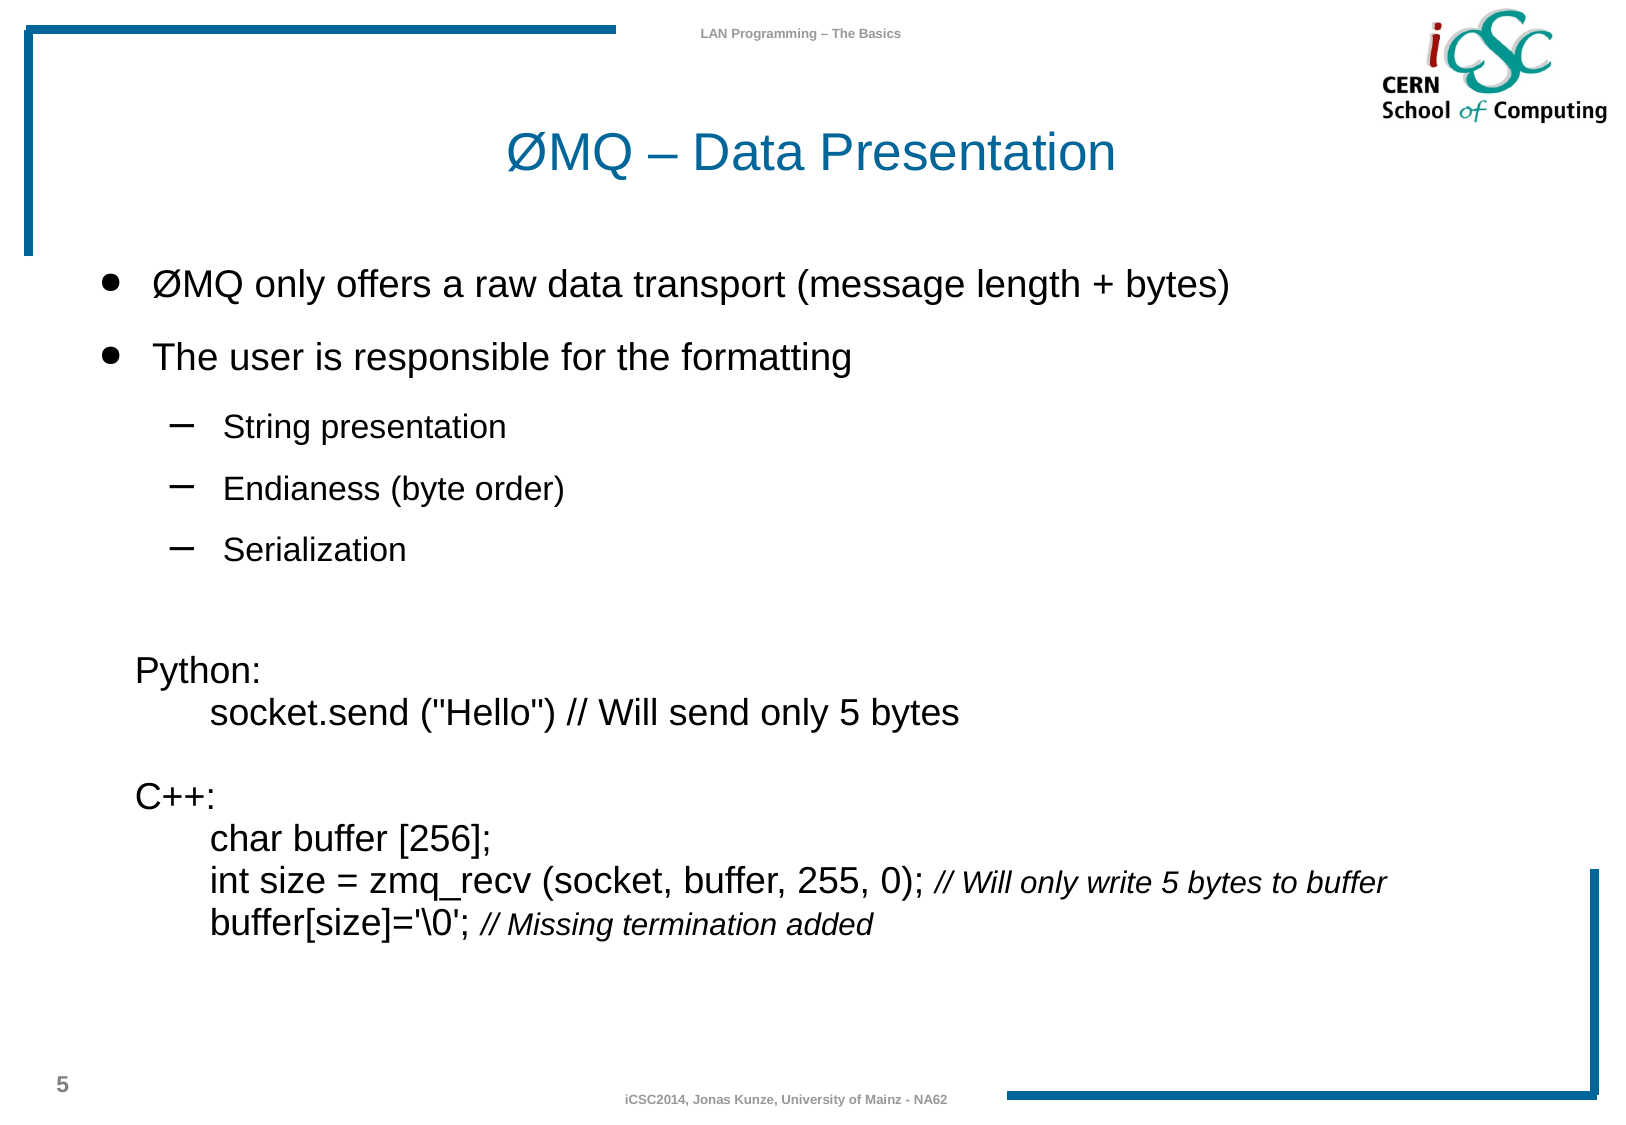

# ØMQ – Data Presentation
ØMQ only offers a raw data transport (message length + bytes)
The user is responsible for the formatting
String presentation
Endianess (byte order)
Serialization
Python:
	socket.send ("Hello") // Will send only 5 bytes
C++:
	char buffer [256];
	int size = zmq_recv (socket, buffer, 255, 0); // Will only write 5 bytes to buffer
	buffer[size]='\0'; // Missing termination added